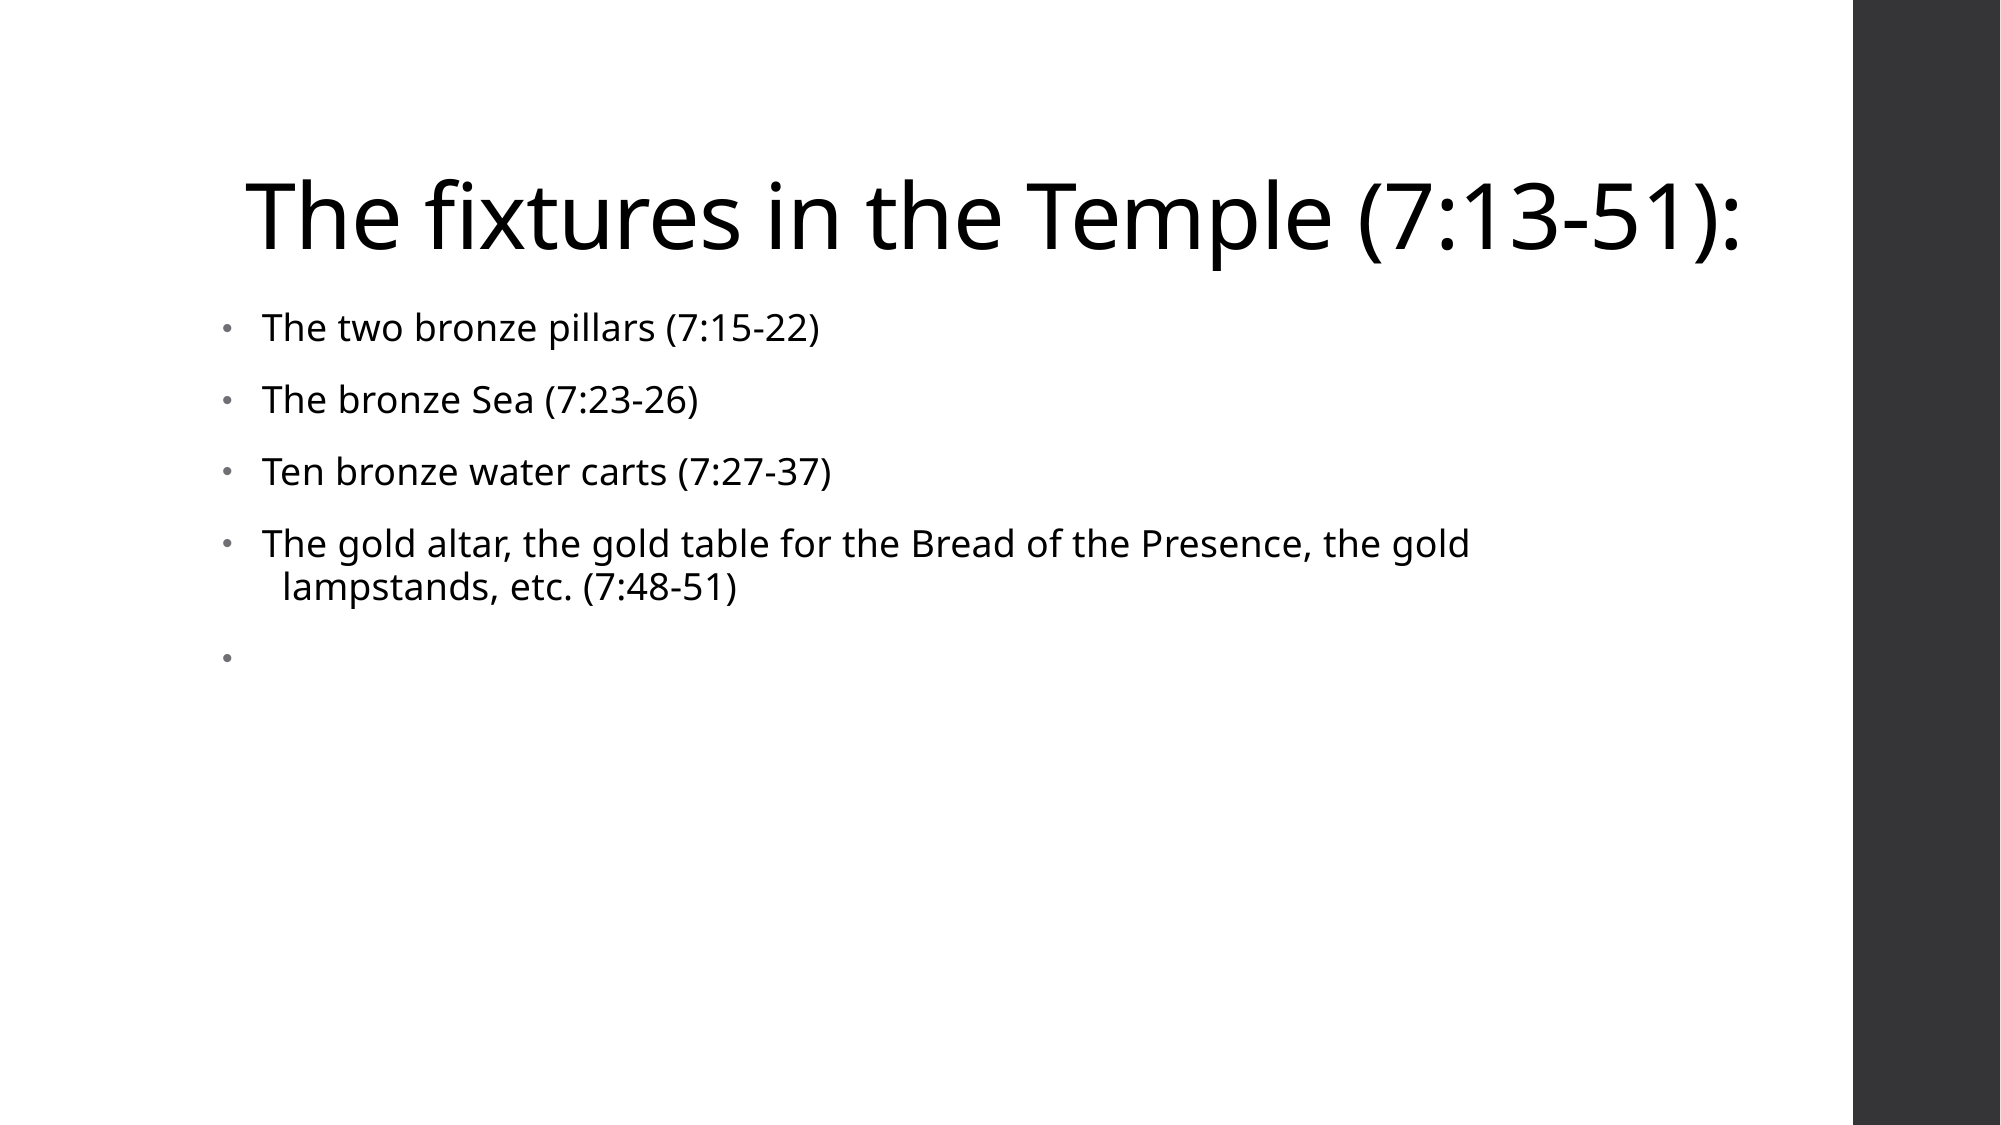

# The fixtures in the Temple (7:13-51):
 The two bronze pillars (7:15-22)
 The bronze Sea (7:23-26)
 Ten bronze water carts (7:27-37)
 The gold altar, the gold table for the Bread of the Presence, the gold lampstands, etc. (7:48-51)